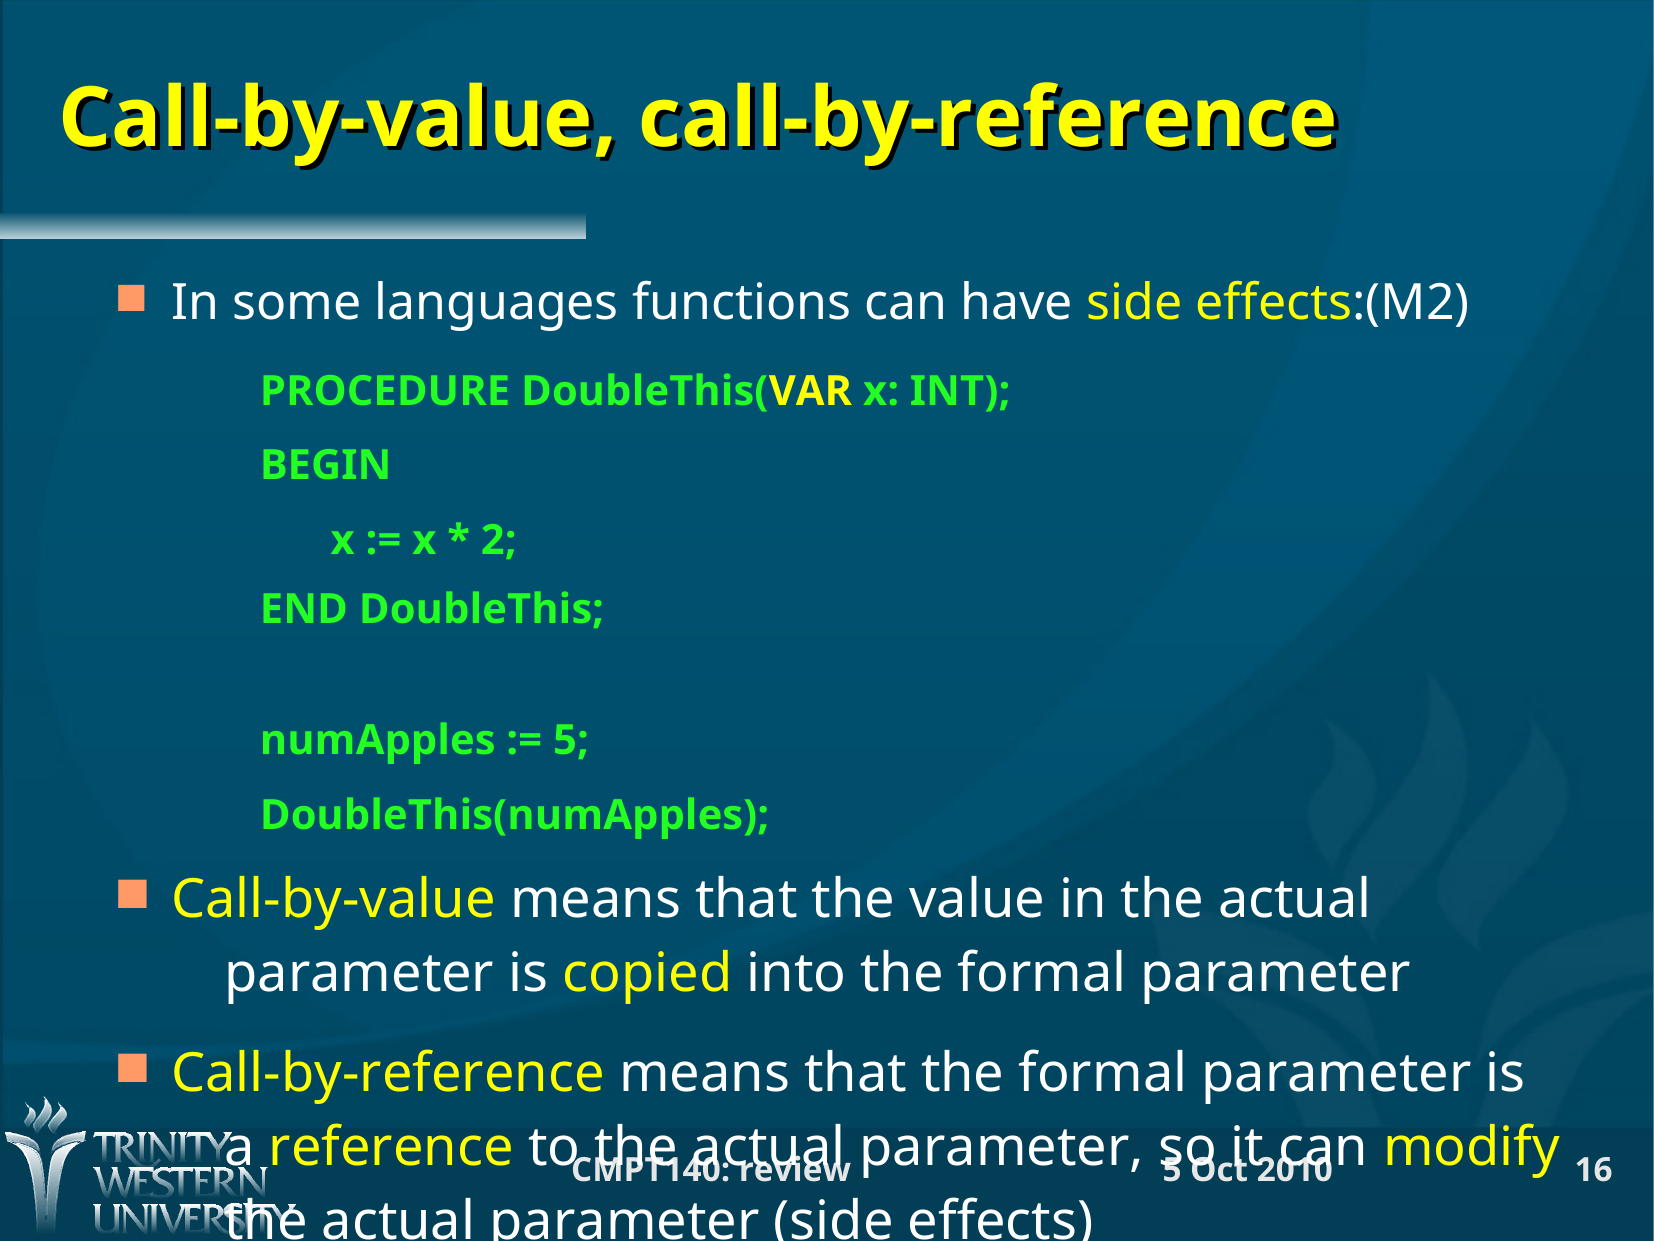

# Call-by-value, call-by-reference
In some languages functions can have side effects:(M2)
PROCEDURE DoubleThis(VAR x: INT);
BEGIN
x := x * 2;
END DoubleThis;
numApples := 5;
DoubleThis(numApples);
Call-by-value means that the value in the actual parameter is copied into the formal parameter
Call-by-reference means that the formal parameter is a reference to the actual parameter, so it can modify the actual parameter (side effects)
CMPT140: review
5 Oct 2010
16